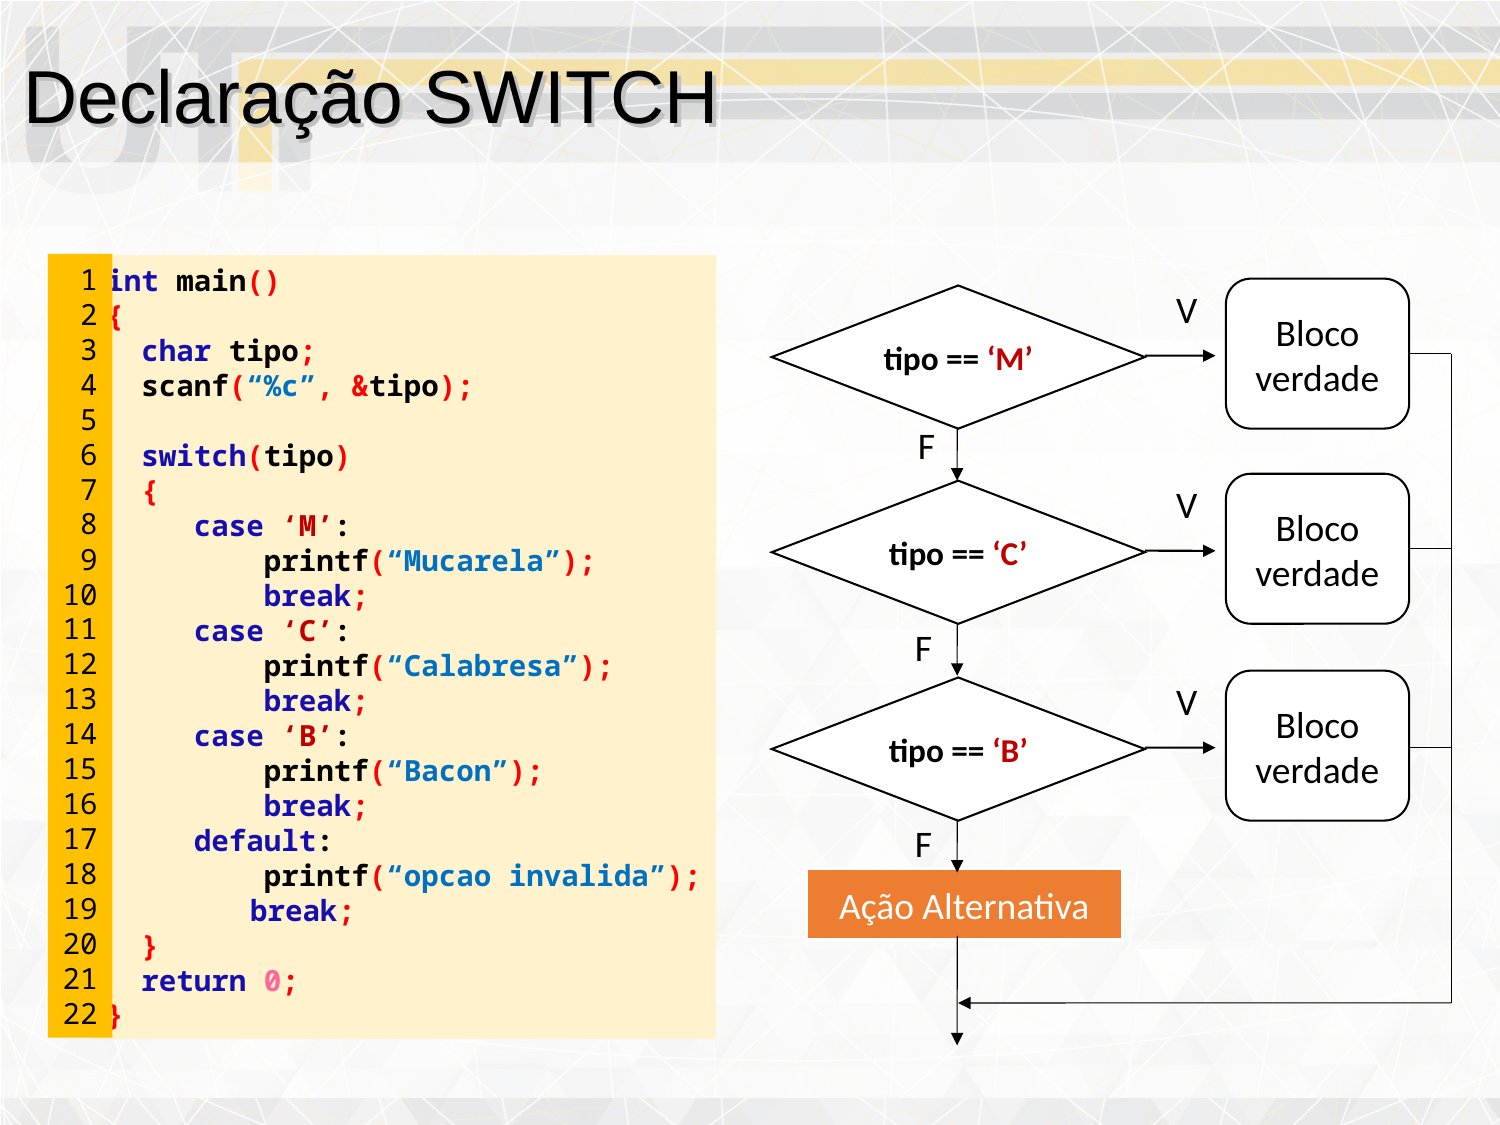

# Declaração SWITCH
1
2
3
4
5
6
7
8
9
10
11
12
13
14
15
16
17
18
19
20
21
22
int main()
{
 char tipo;
 scanf(“%c”, &tipo);
 switch(tipo)
 {
 case ‘M’:
 printf(“Mucarela”);
 break;
 case ‘C’:
 printf(“Calabresa”);
 break;
 case ‘B’:
 printf(“Bacon”);
 break;
 default:
 printf(“opcao invalida”);
	 break;
 }
 return 0;
}
V
Bloco verdade
tipo == ‘M’
F
V
Bloco verdade
tipo == ‘C’
F
V
Bloco verdade
tipo == ‘B’
F
Ação Alternativa